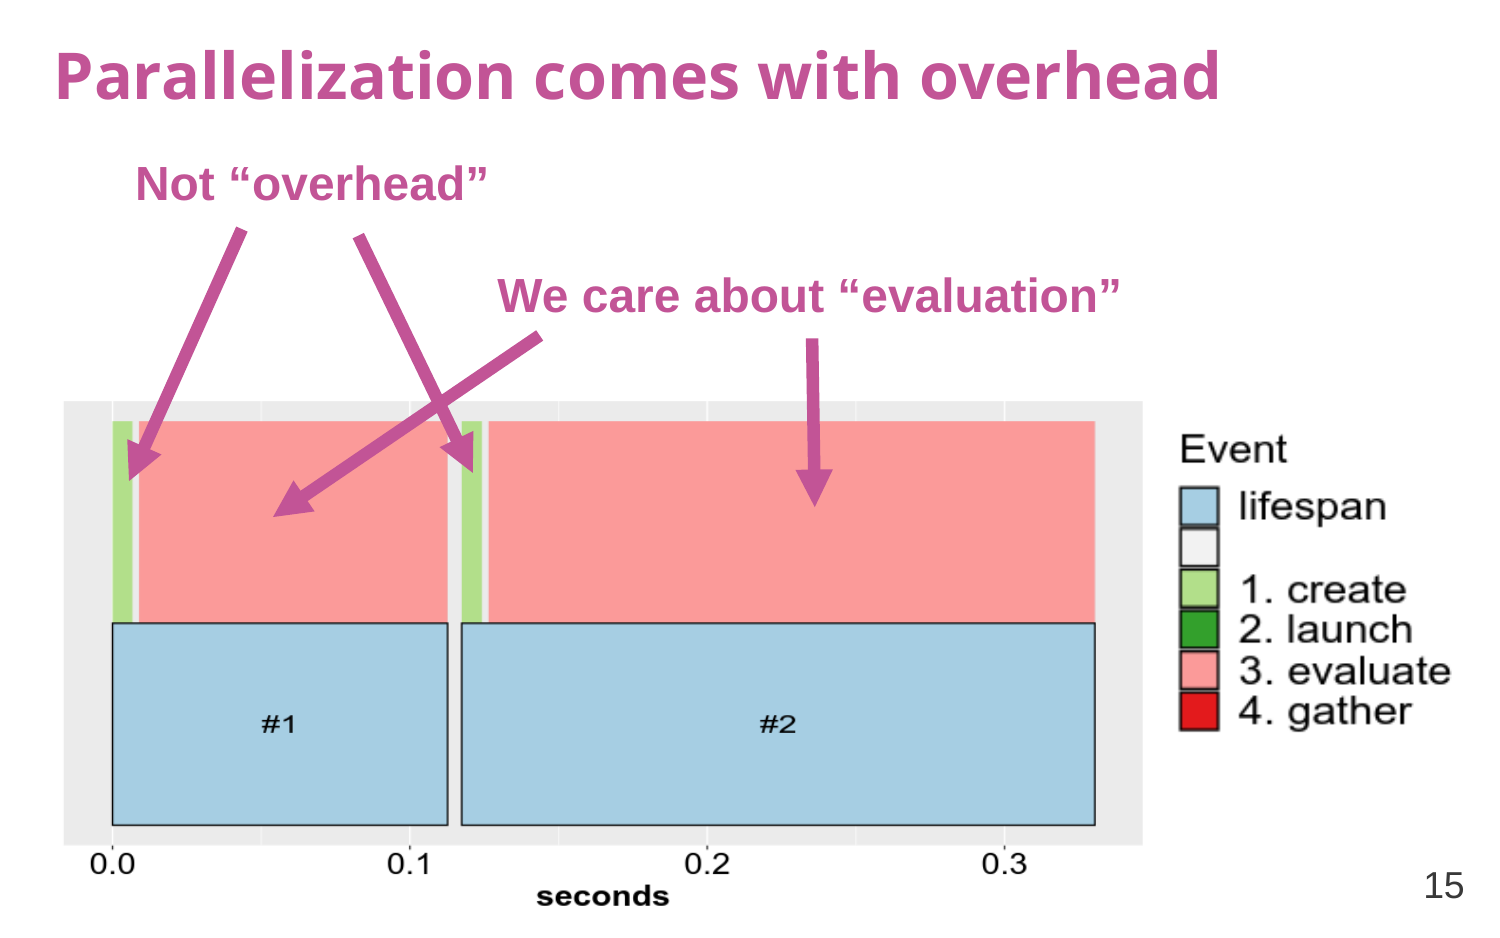

Parallelization comes with overhead
Not “overhead”
#
We care about “evaluation”